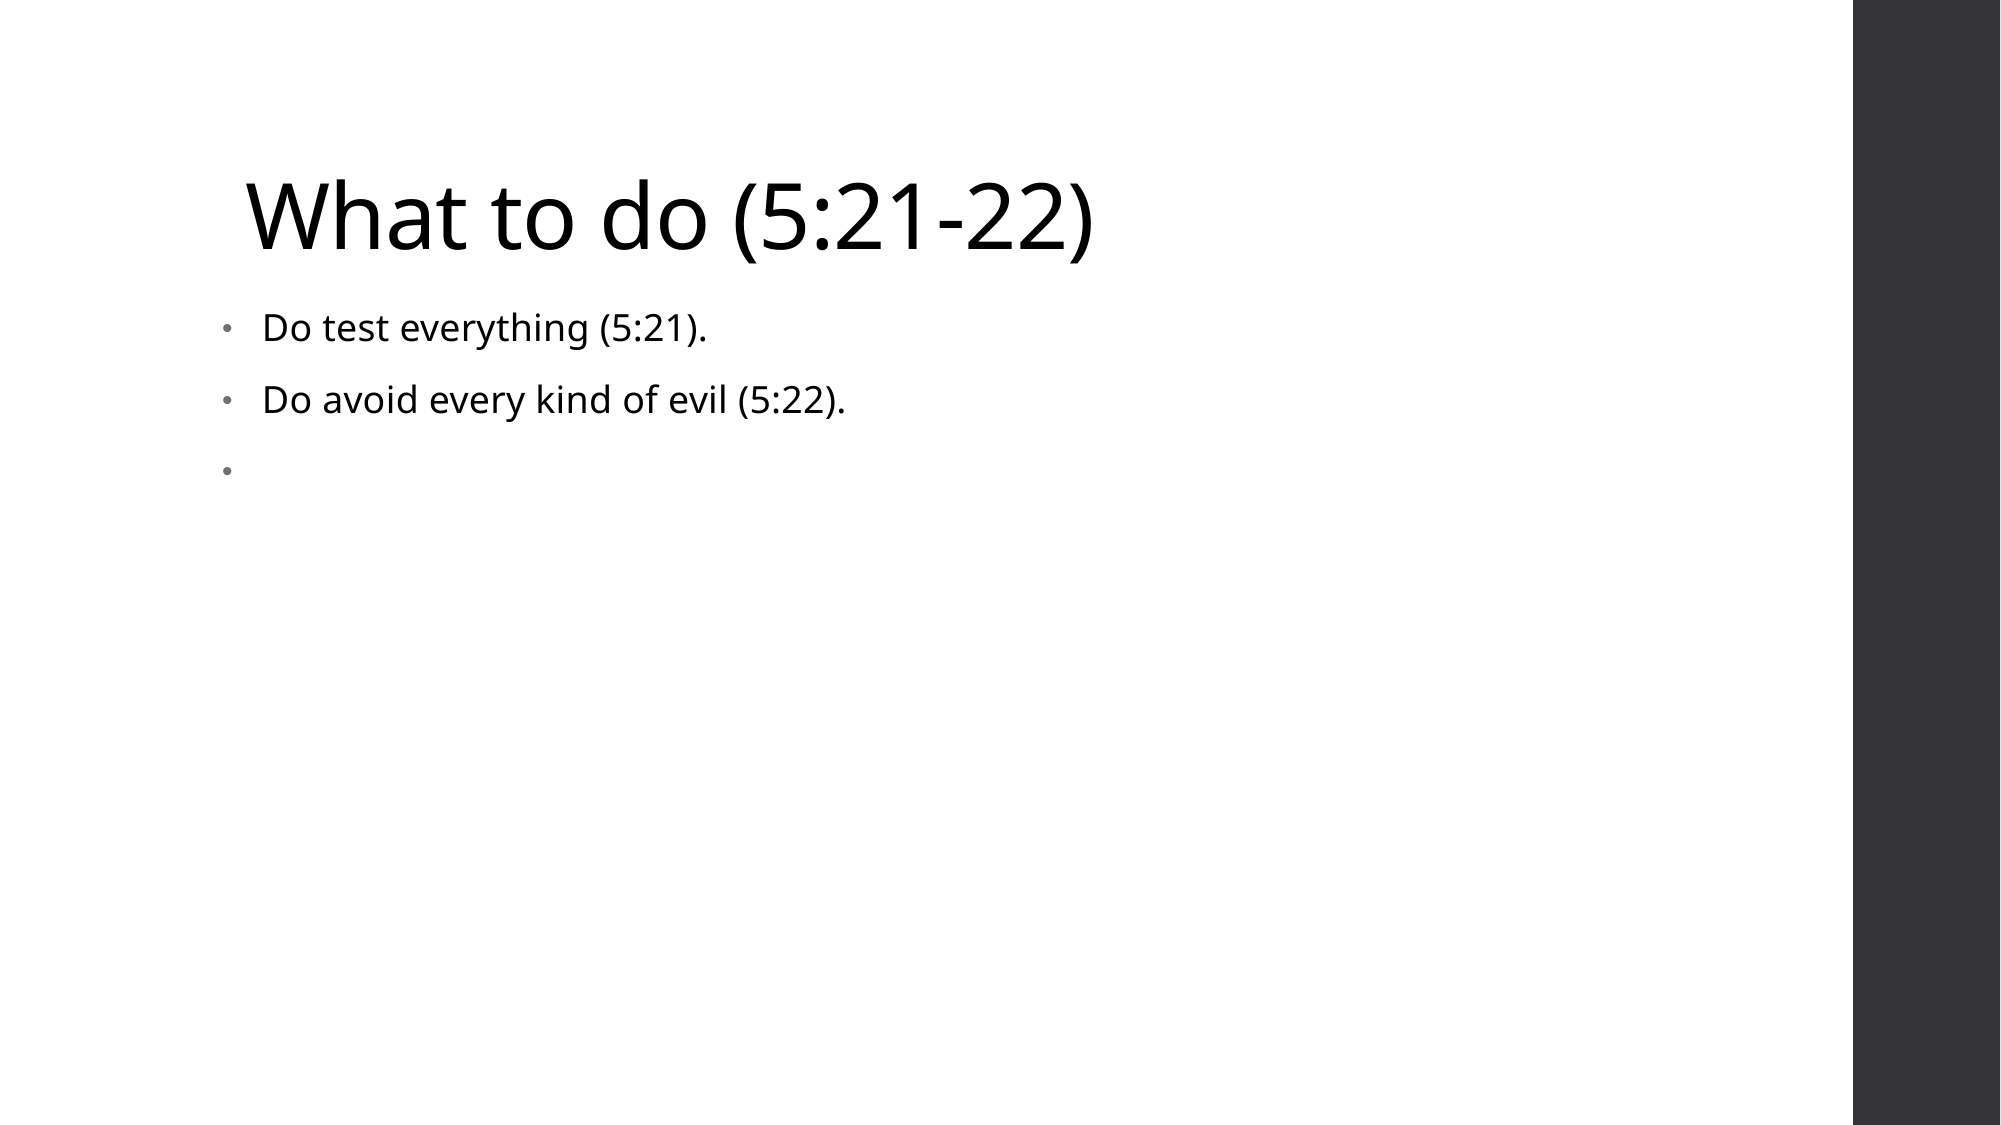

# What to do (5:21-22)
 Do test everything (5:21).
 Do avoid every kind of evil (5:22).